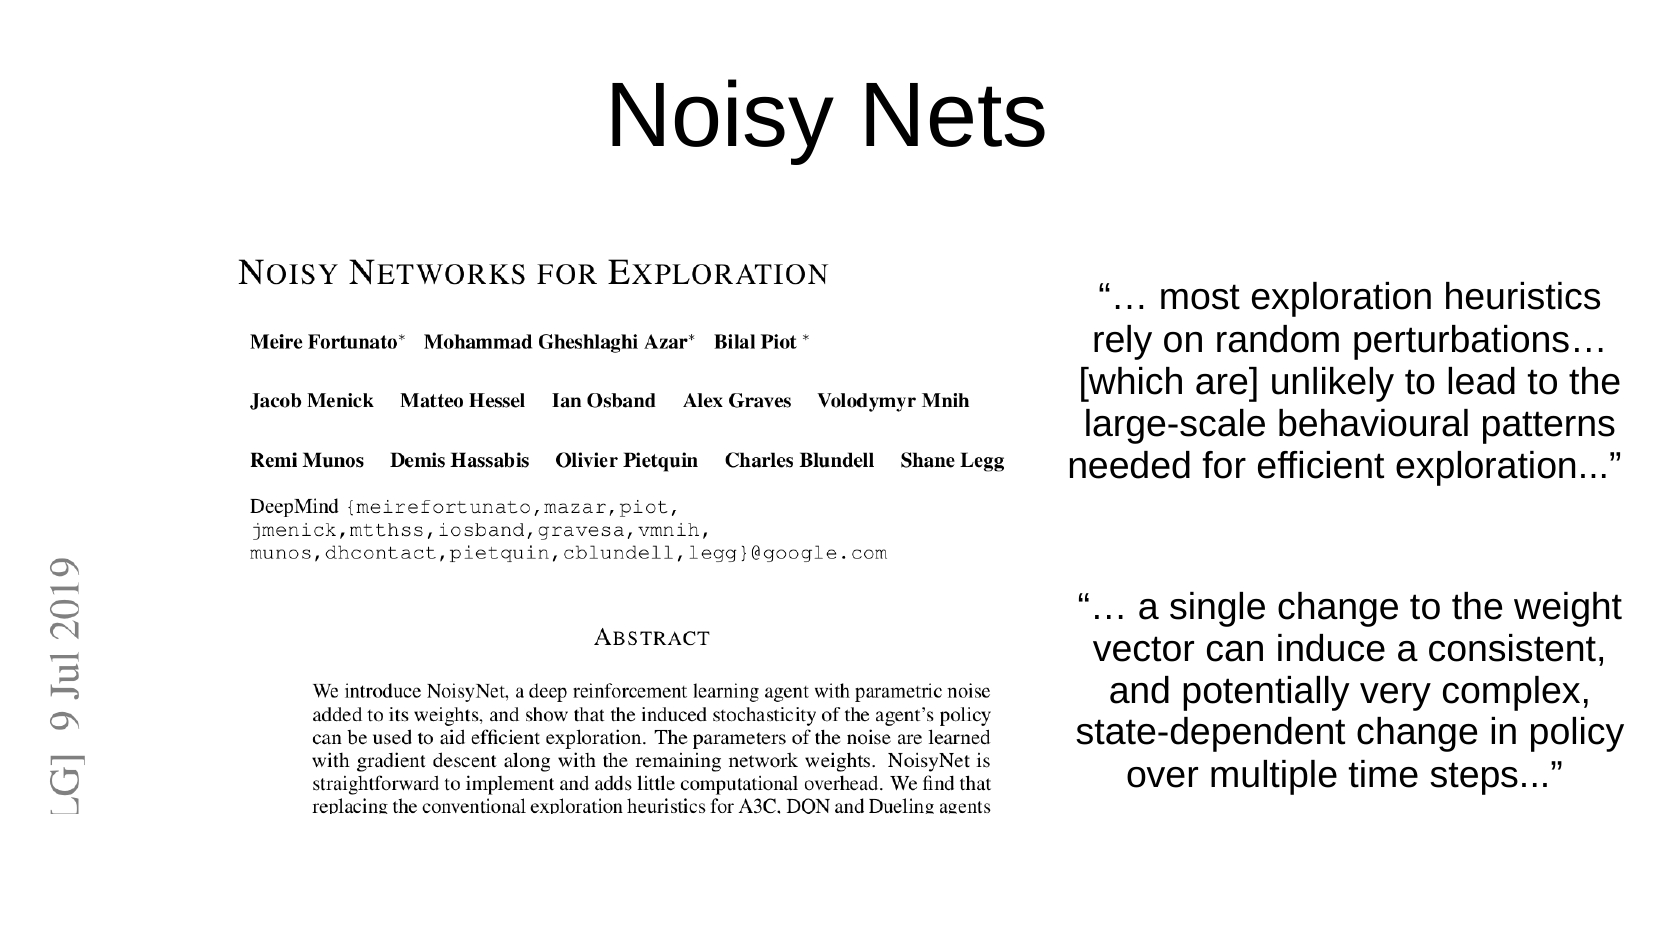

# Noisy Nets
“… most exploration heuristics rely on random perturbations… [which are] unlikely to lead to the large-scale behavioural patterns needed for efficient exploration...”
“… a single change to the weight vector can induce a consistent, and potentially very complex, state-dependent change in policy over multiple time steps...”